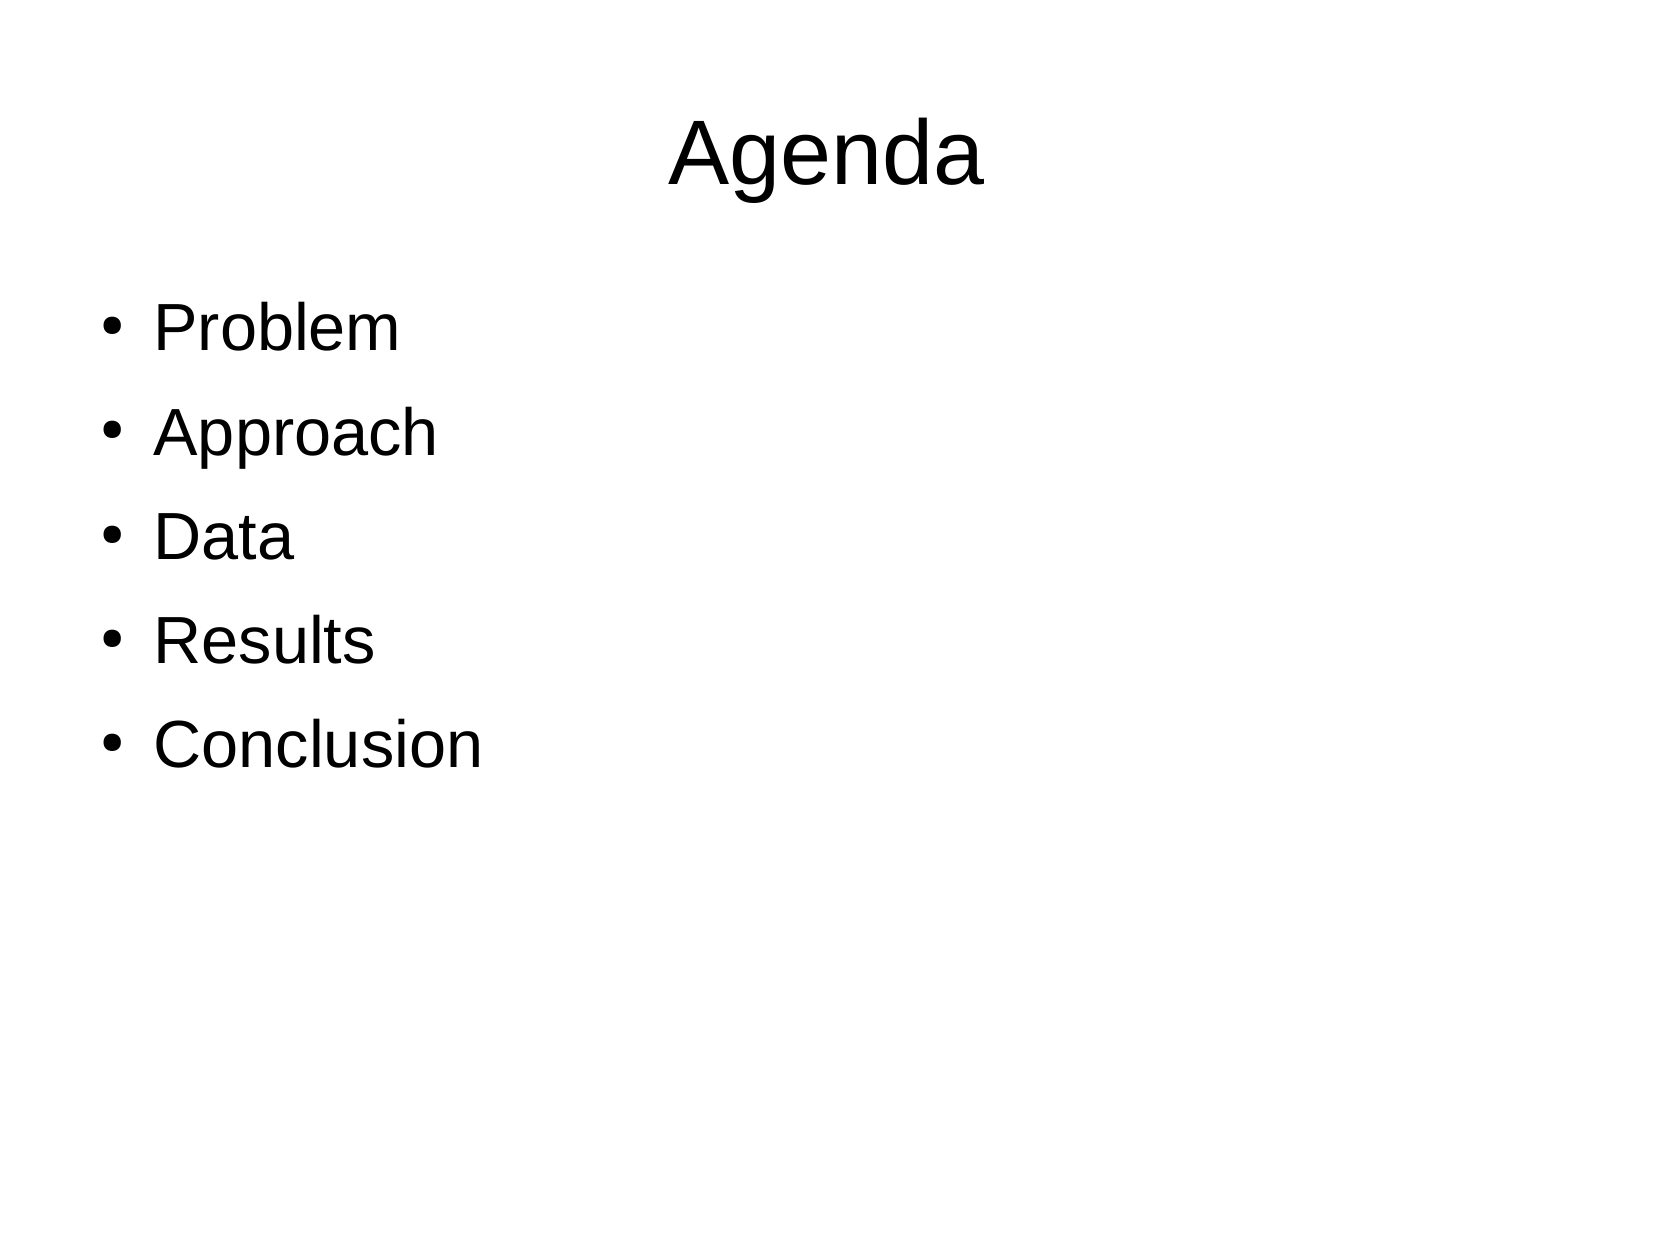

# Agenda
Problem
Approach
Data
Results
Conclusion